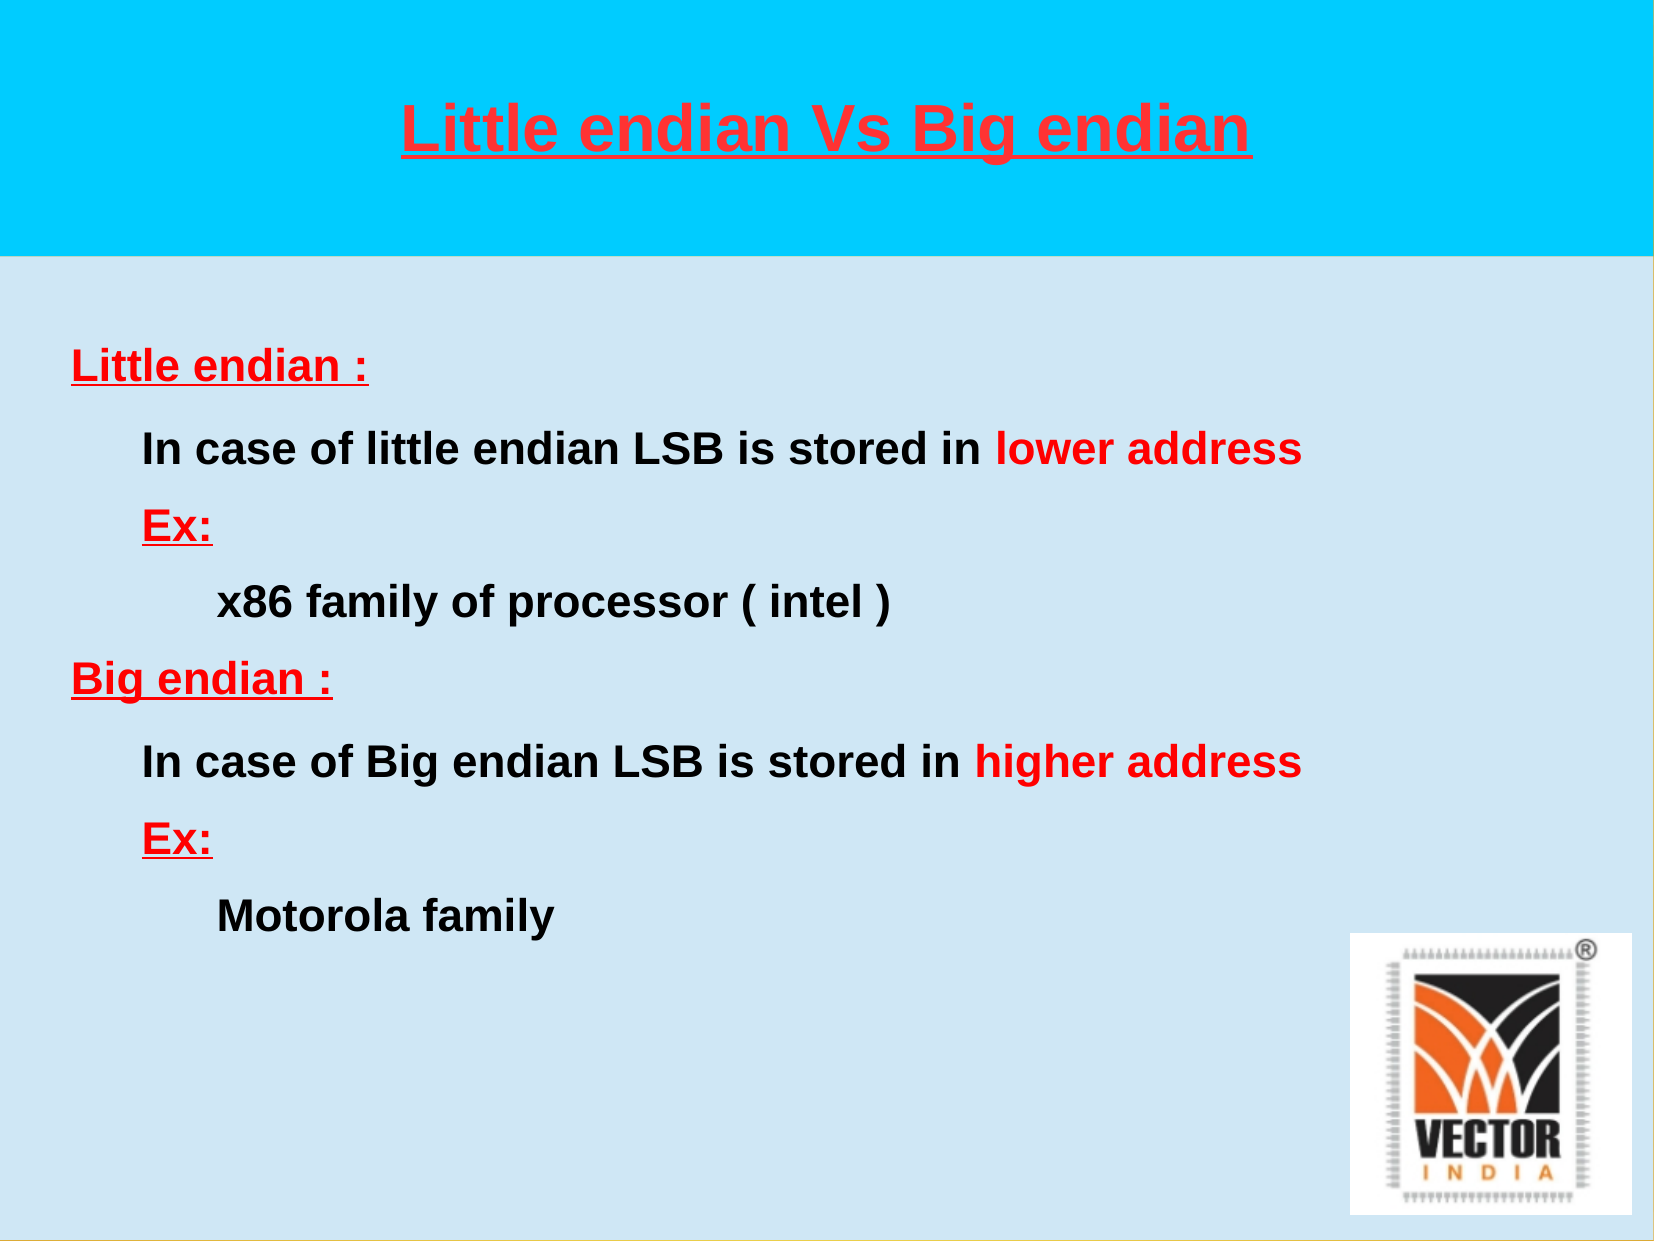

# Little endian Vs Big endian
Little endian :
In case of little endian LSB is stored in lower address
Ex:
 	x86 family of processor ( intel )
Big endian :
In case of Big endian LSB is stored in higher address
Ex:
 	Motorola family